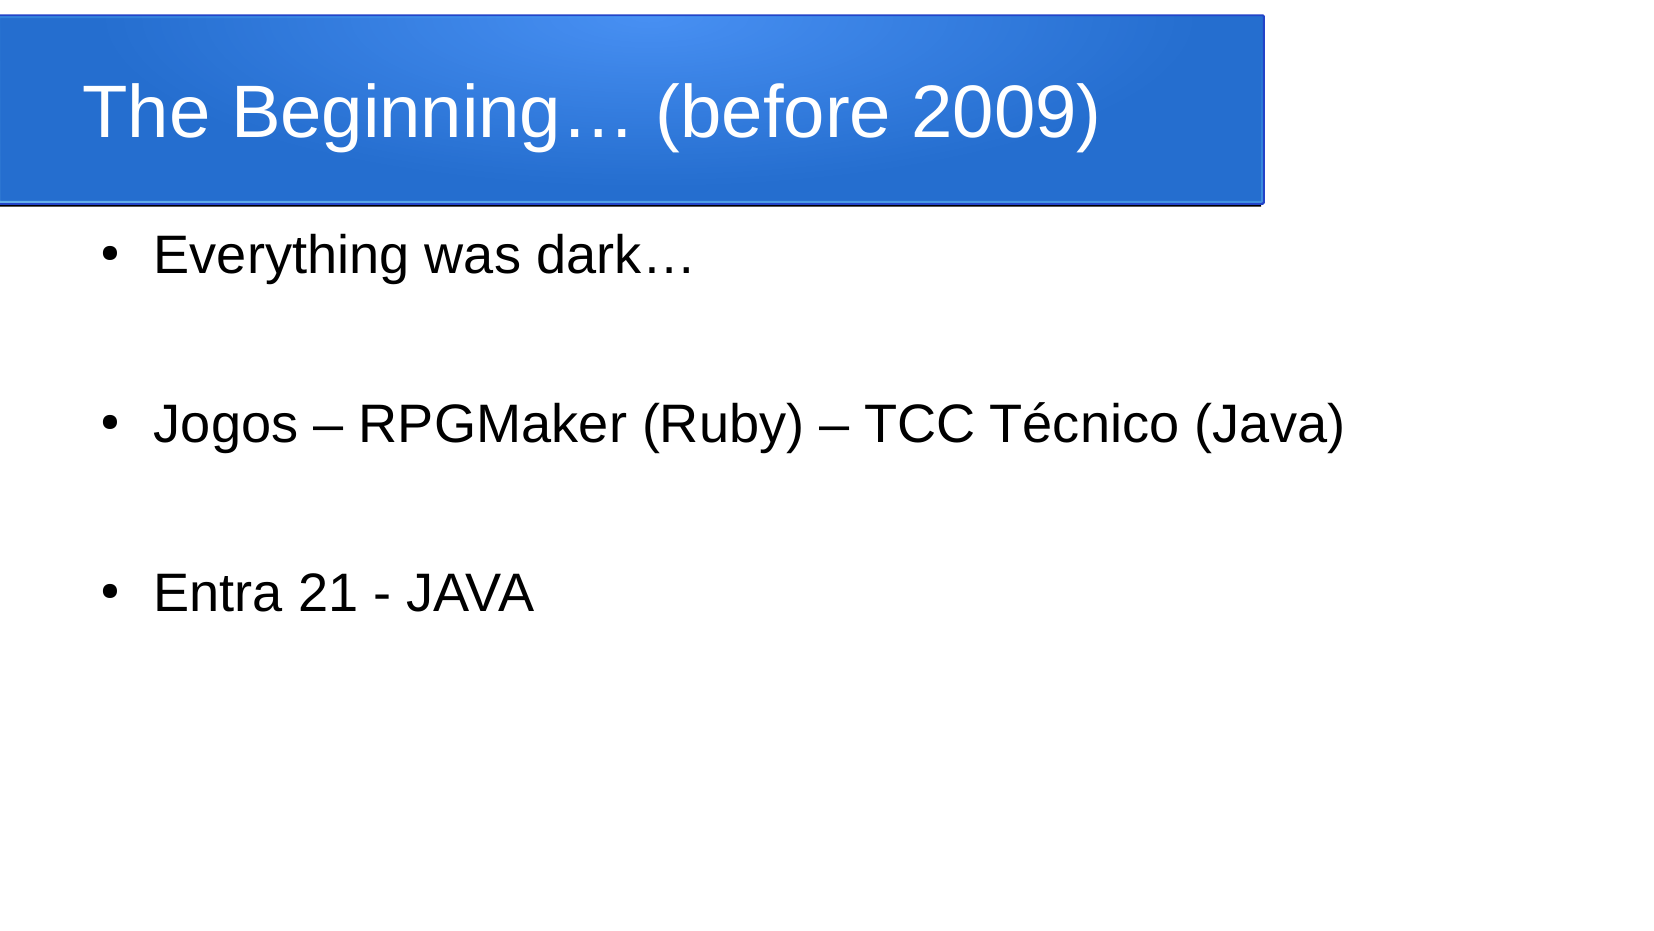

# The Beginning… (before 2009)
Everything was dark…
Jogos – RPGMaker (Ruby) – TCC Técnico (Java)
Entra 21 - JAVA